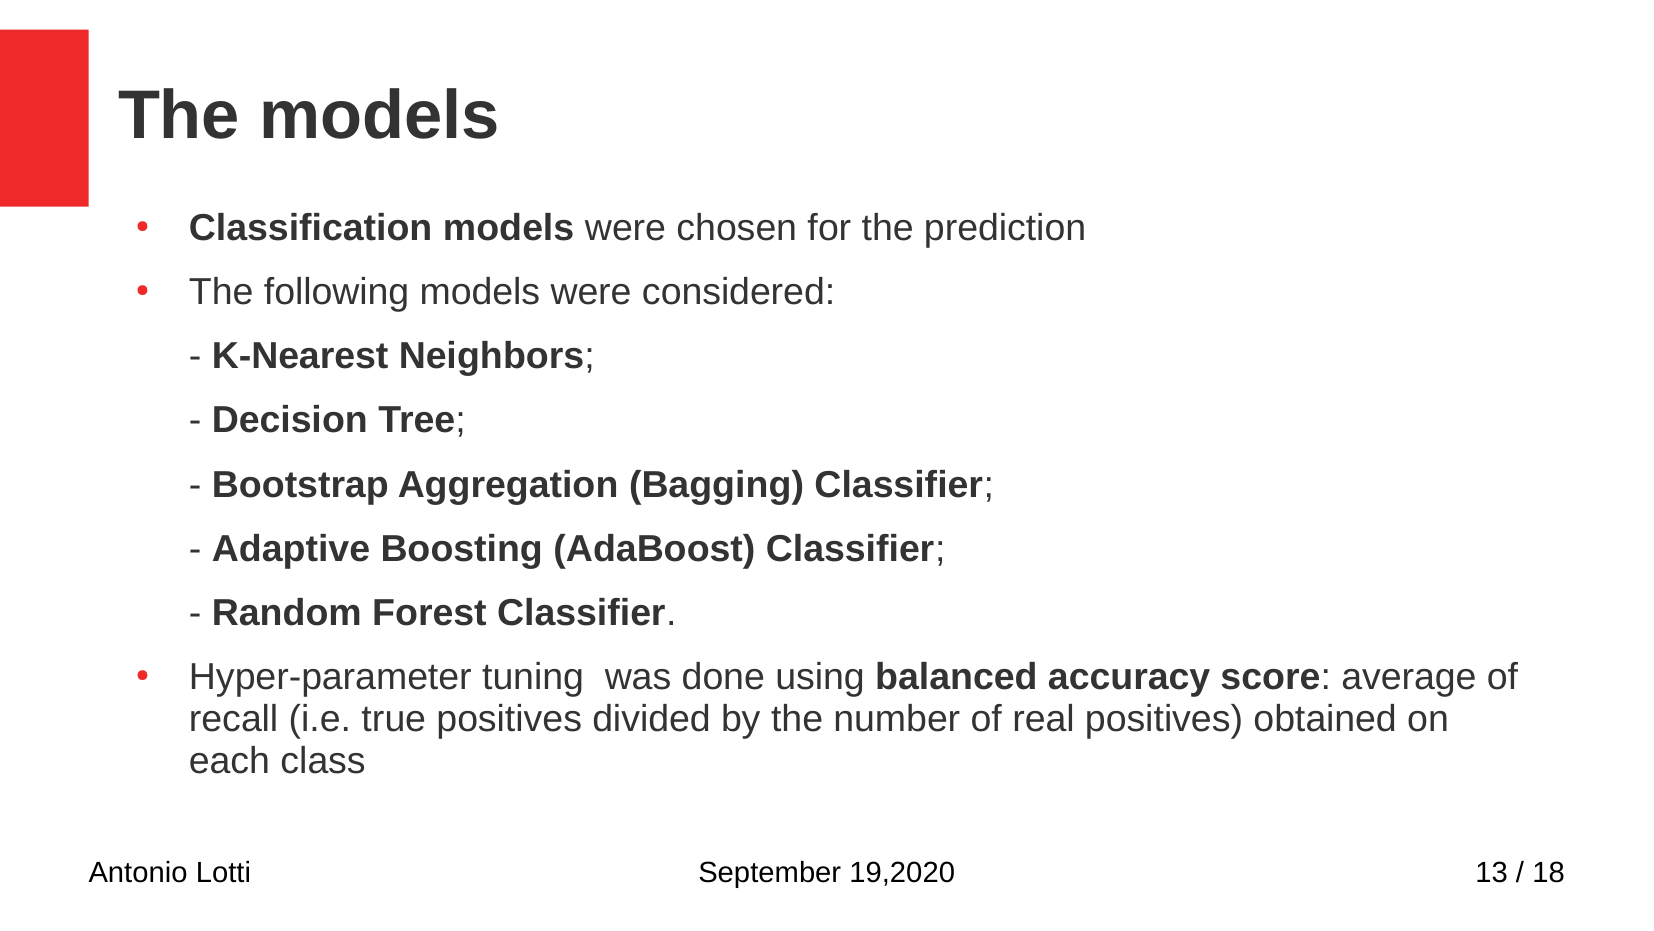

# The models
Classification models were chosen for the prediction
The following models were considered:
- K-Nearest Neighbors;
- Decision Tree;
- Bootstrap Aggregation (Bagging) Classifier;
- Adaptive Boosting (AdaBoost) Classifier;
- Random Forest Classifier.
Hyper-parameter tuning was done using balanced accuracy score: average of recall (i.e. true positives divided by the number of real positives) obtained on each class
13